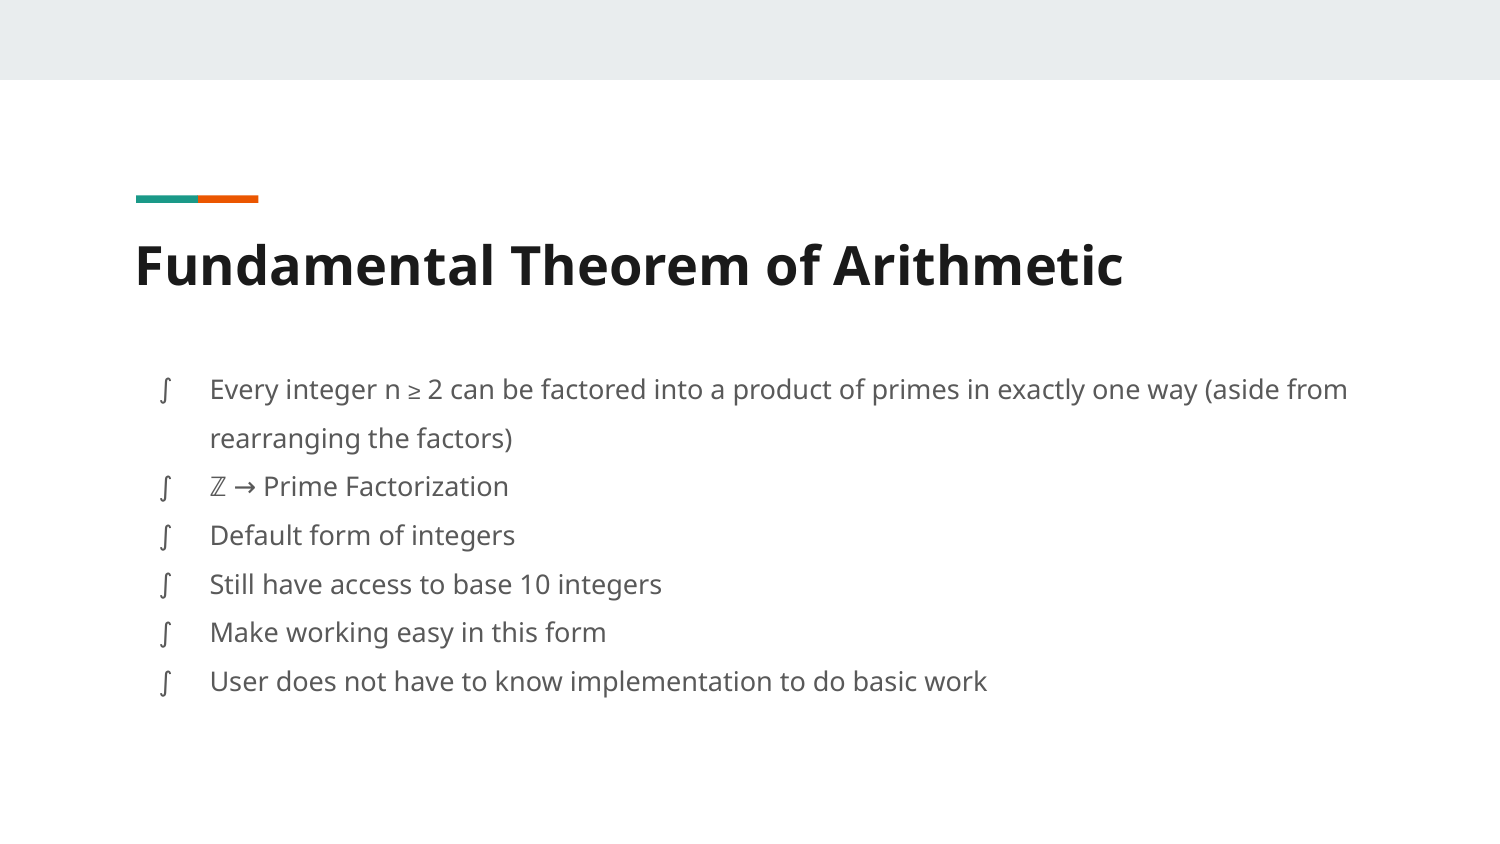

# Fundamental Theorem of Arithmetic
Every integer n ≥ 2 can be factored into a product of primes in exactly one way (aside from rearranging the factors)
ℤ → Prime Factorization
Default form of integers
Still have access to base 10 integers
Make working easy in this form
User does not have to know implementation to do basic work